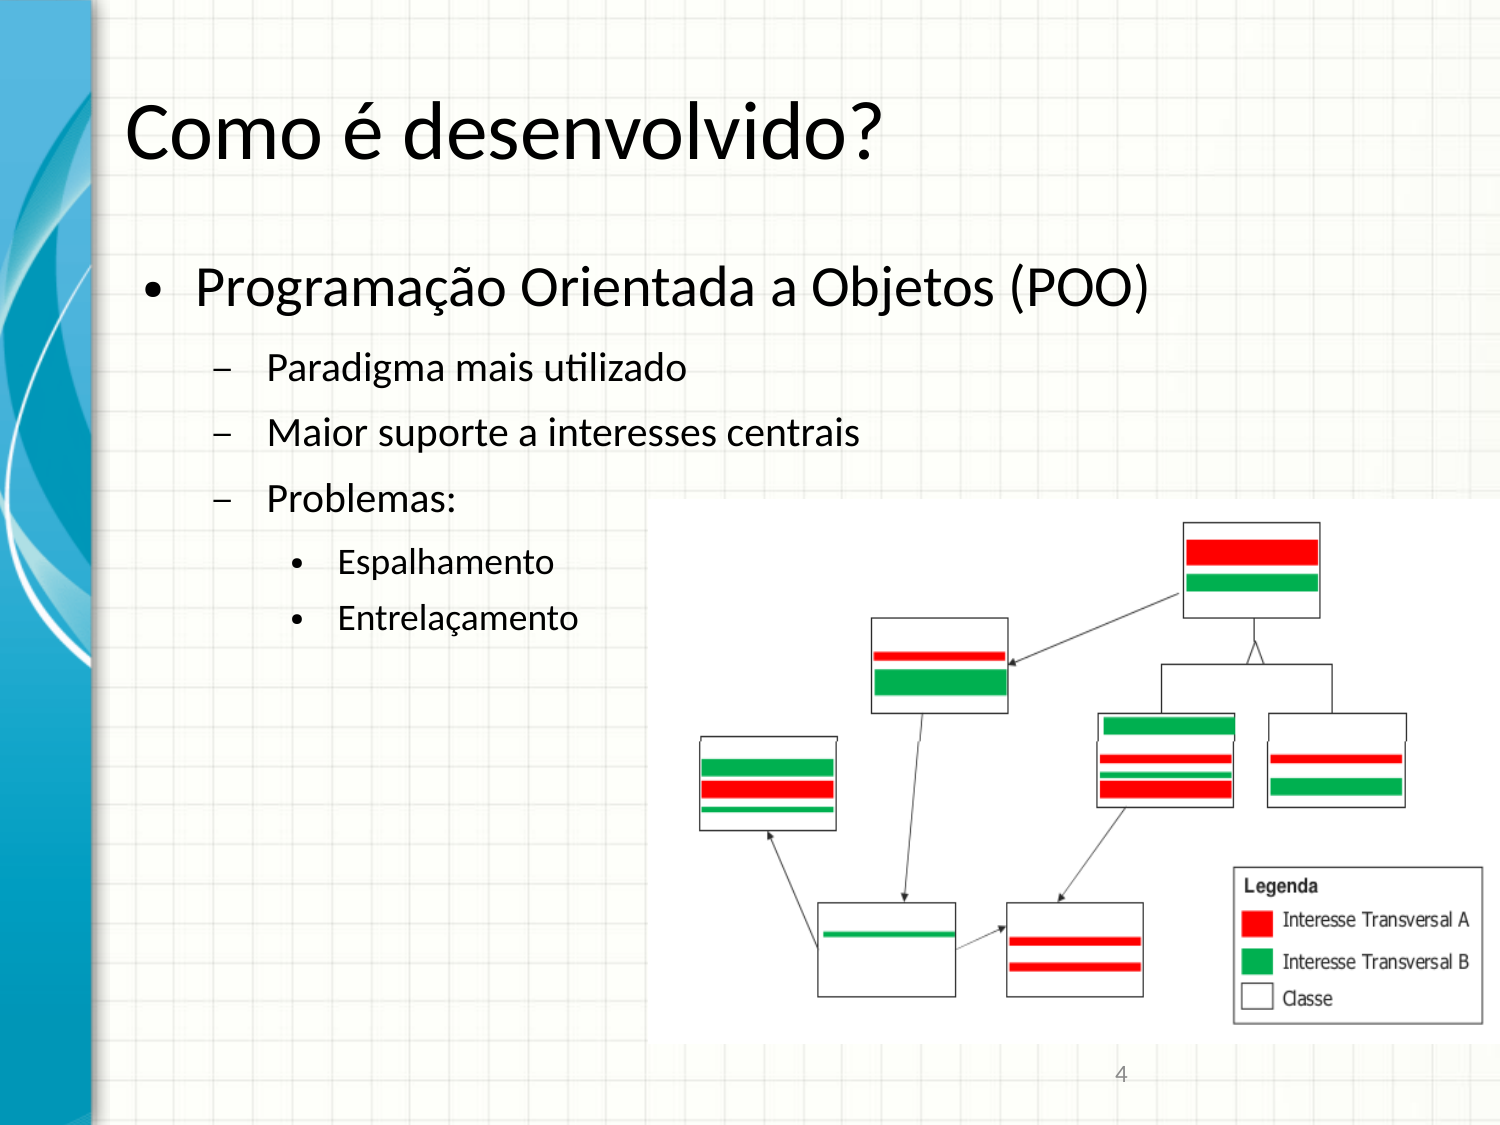

# Como é desenvolvido?
Programação Orientada a Objetos (POO)
Paradigma mais utilizado
Maior suporte a interesses centrais
Problemas:
Espalhamento
Entrelaçamento
Tcc - TADS/FURG 2014
4